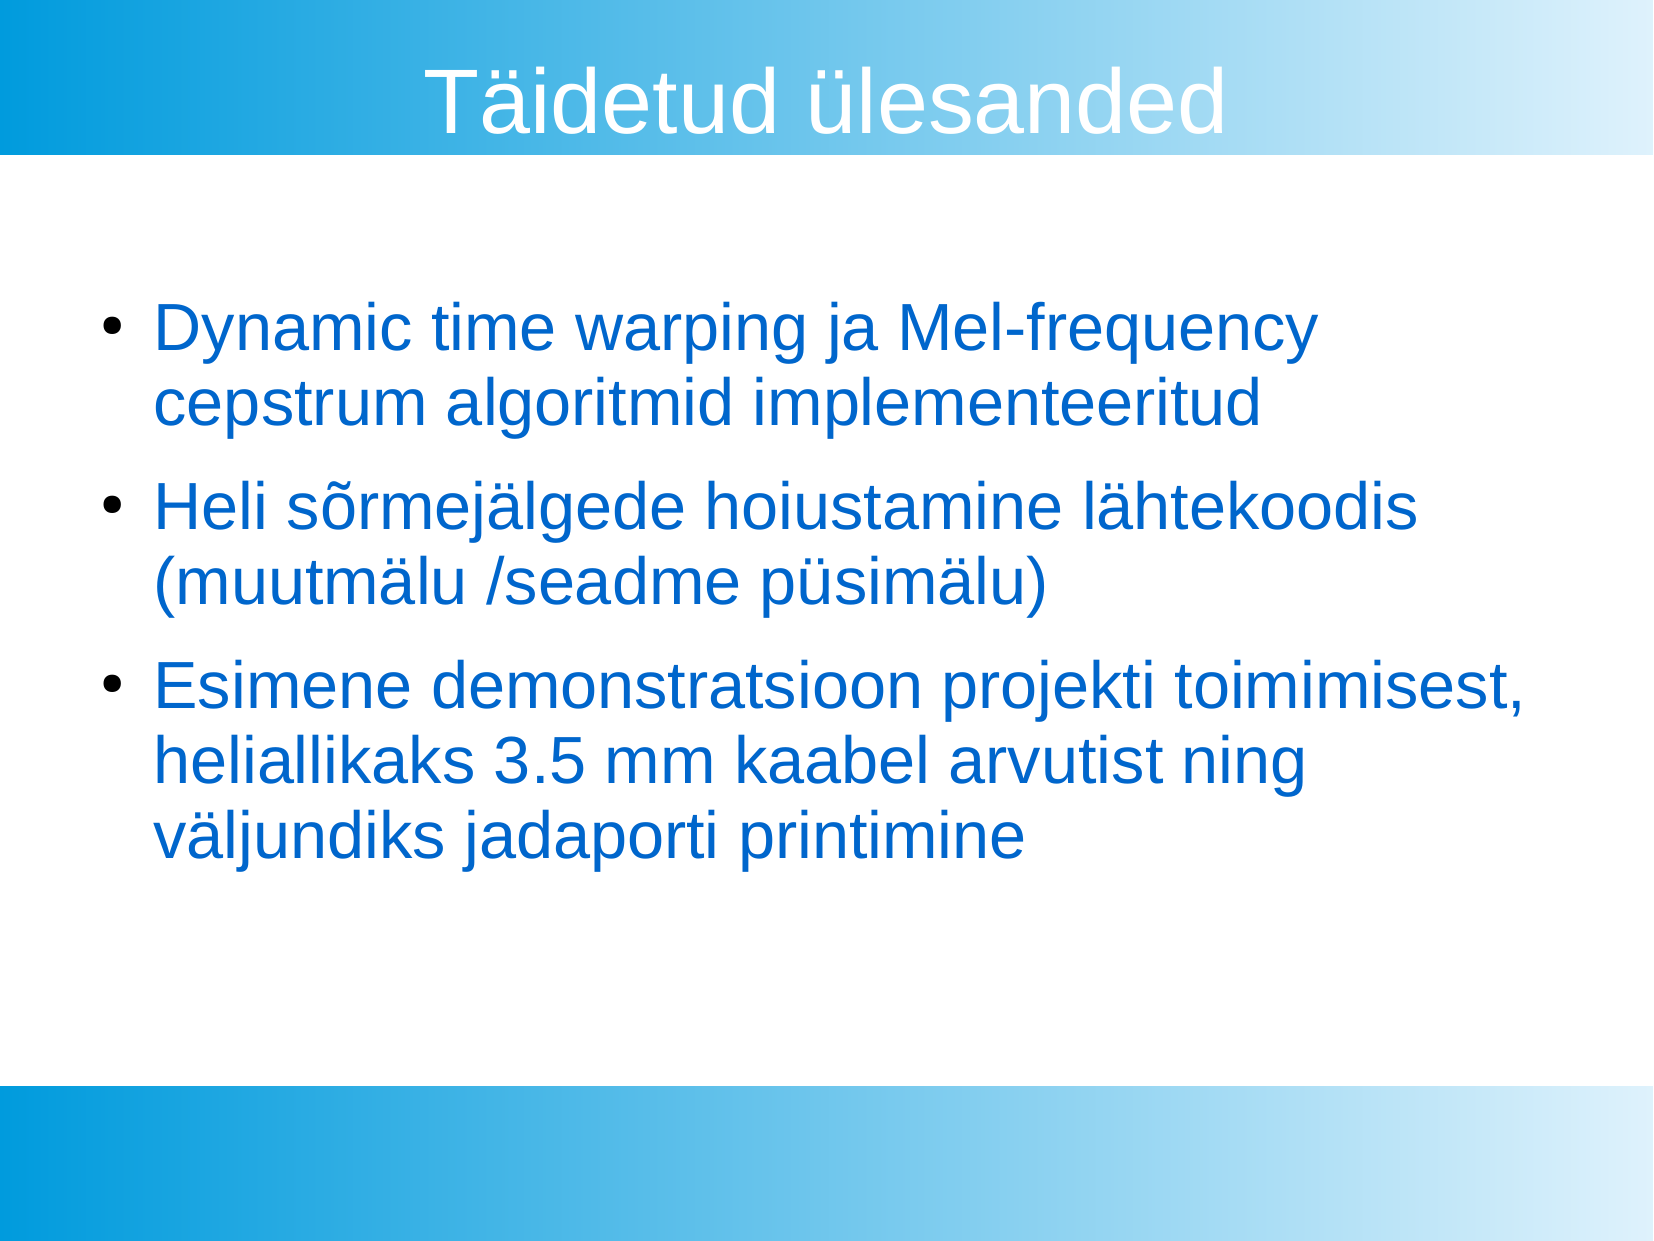

# Täidetud ülesanded
Dynamic time warping ja Mel-frequency cepstrum algoritmid implementeeritud
Heli sõrmejälgede hoiustamine lähtekoodis (muutmälu /seadme püsimälu)
Esimene demonstratsioon projekti toimimisest, heliallikaks 3.5 mm kaabel arvutist ning väljundiks jadaporti printimine